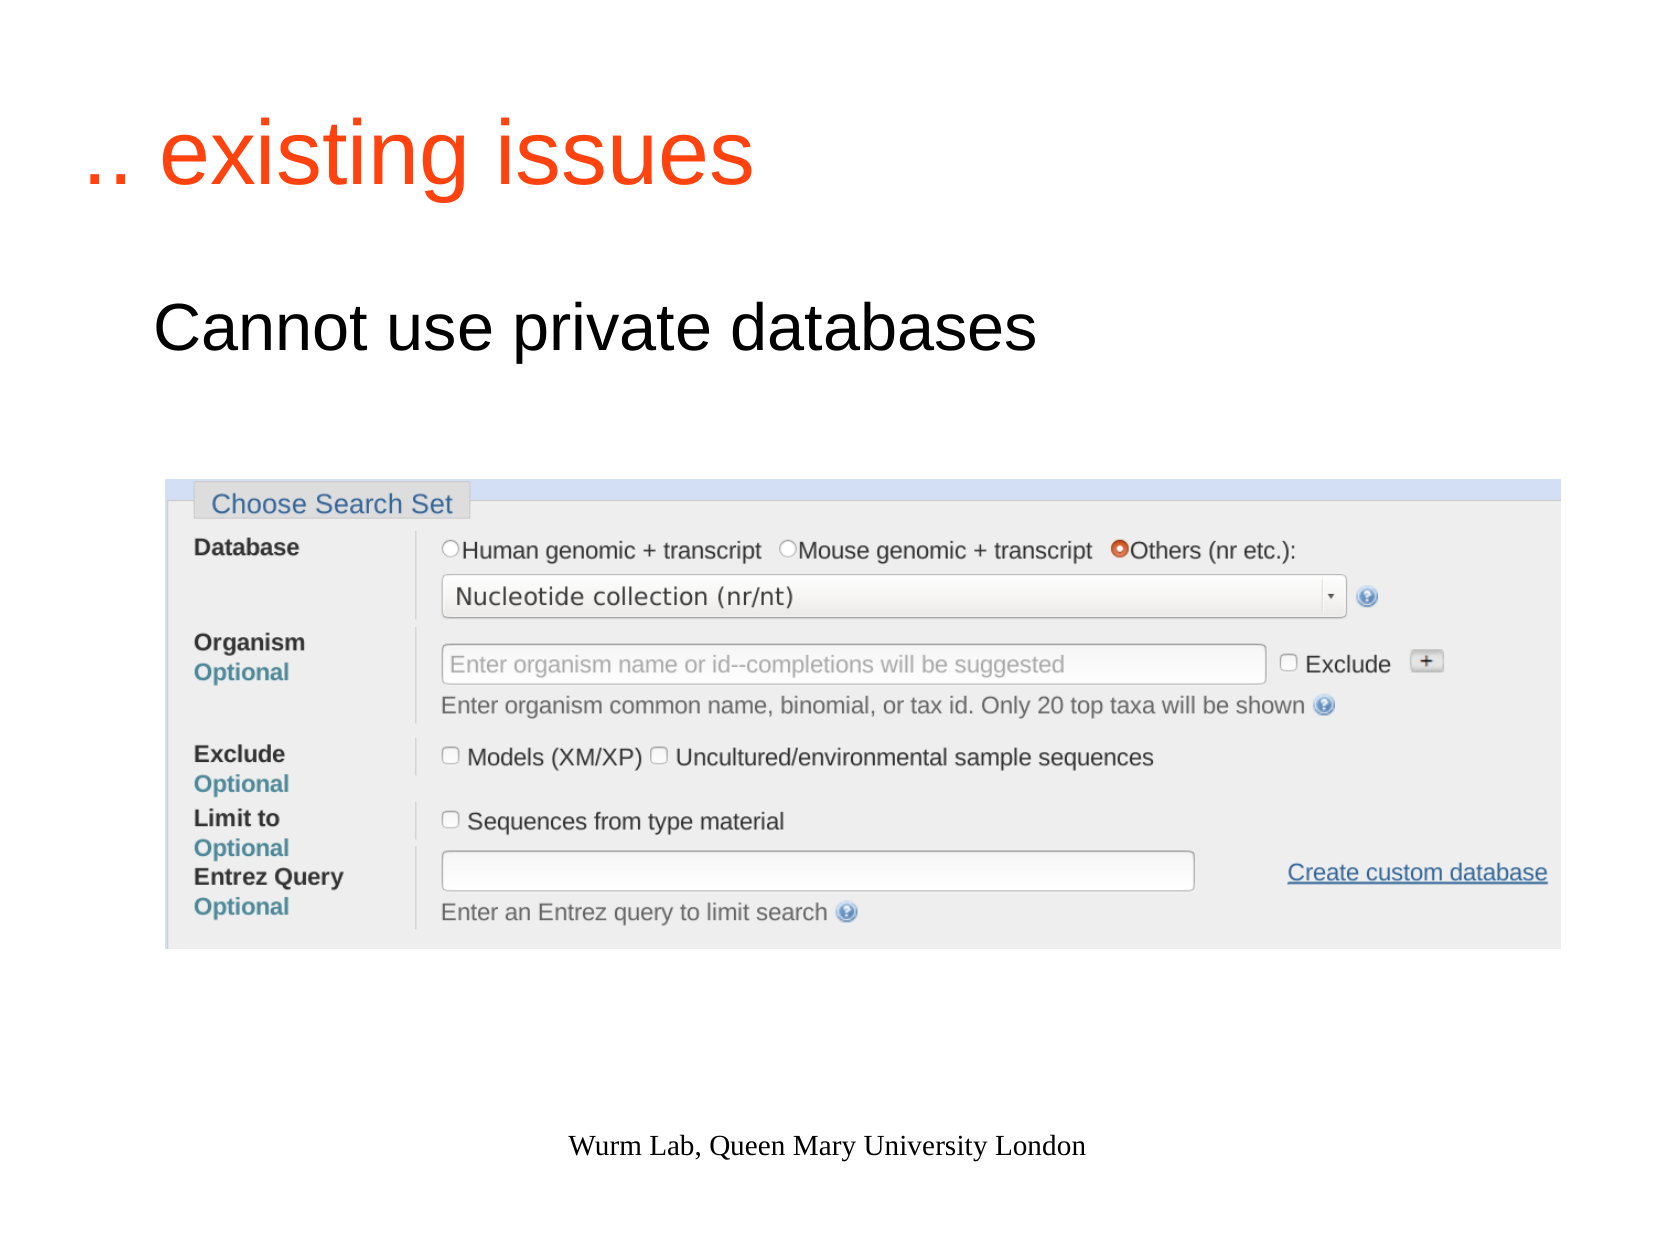

# .. existing issues
Cannot use private databases
Wurm Lab, Queen Mary University London